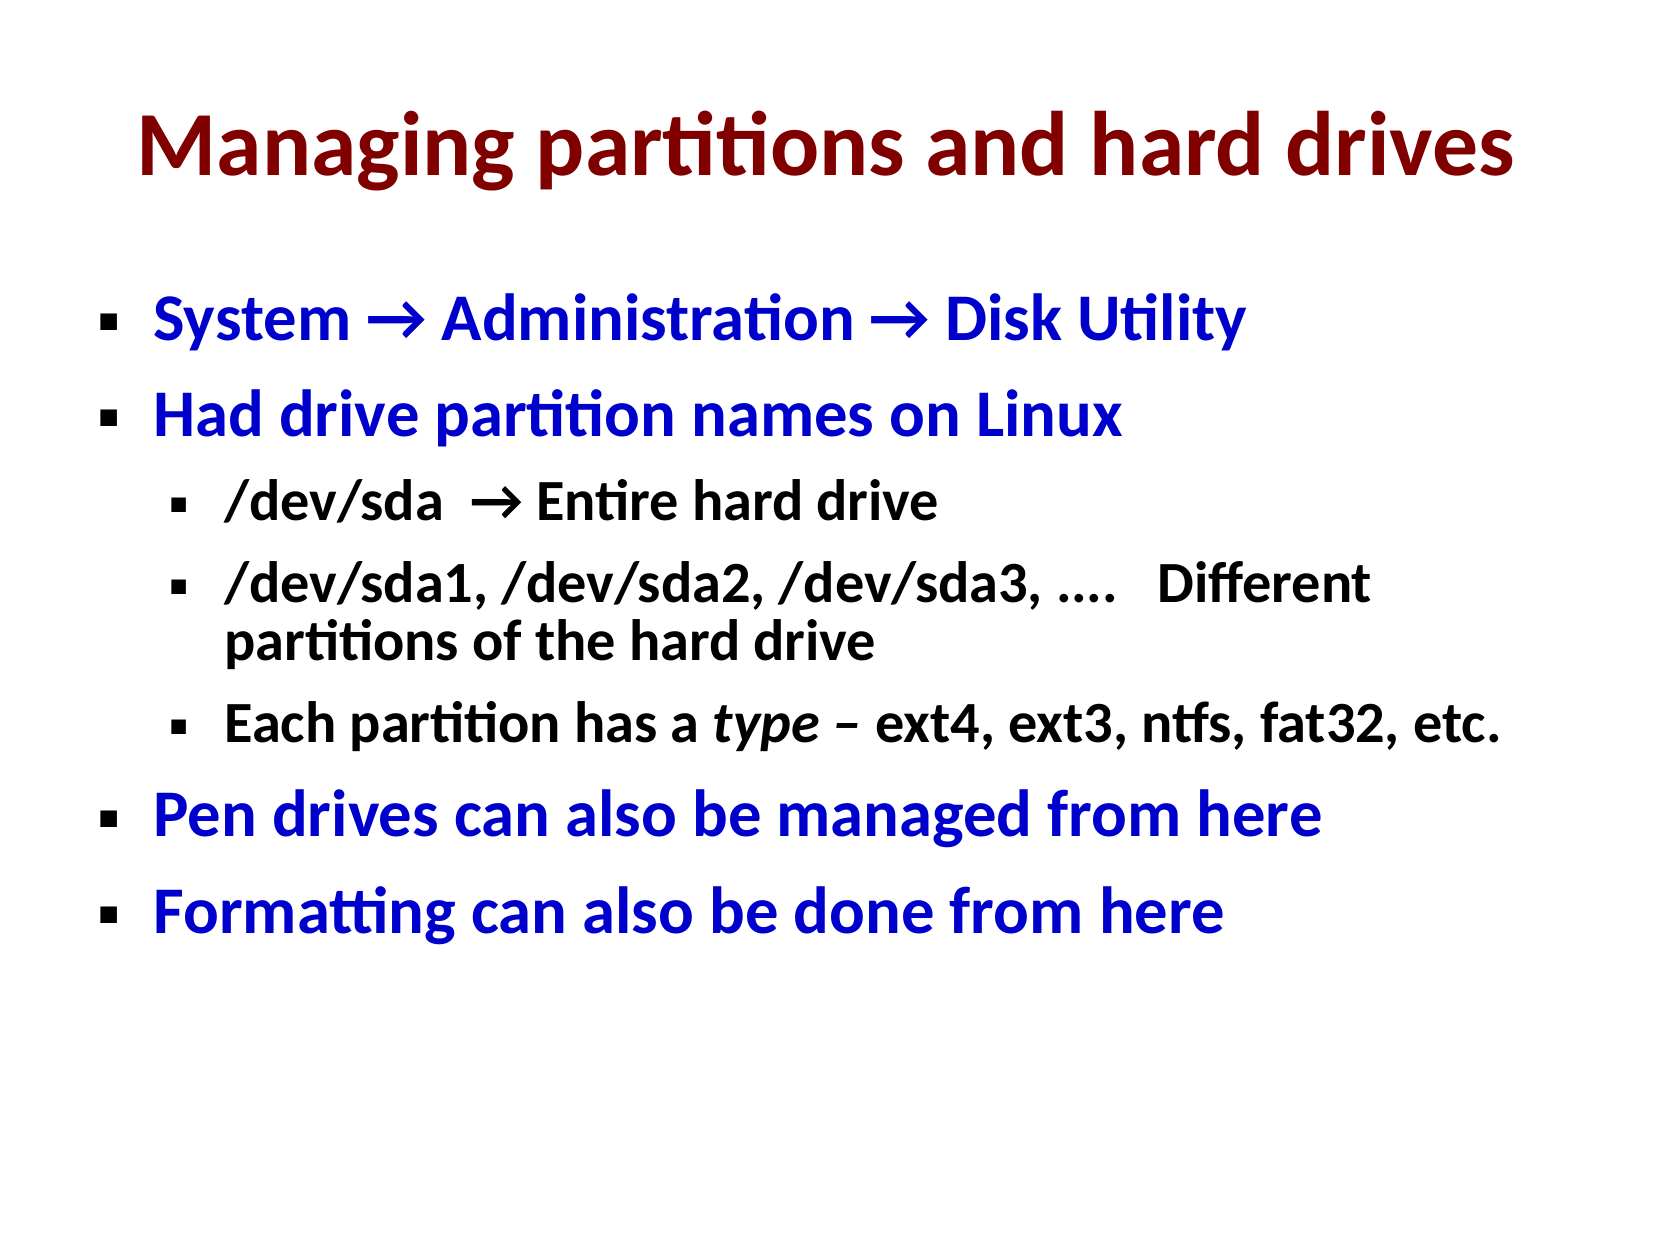

# Managing partitions and hard drives
System → Administration → Disk Utility
Had drive partition names on Linux
/dev/sda → Entire hard drive
/dev/sda1, /dev/sda2, /dev/sda3, .... Different partitions of the hard drive
Each partition has a type – ext4, ext3, ntfs, fat32, etc.
Pen drives can also be managed from here
Formatting can also be done from here